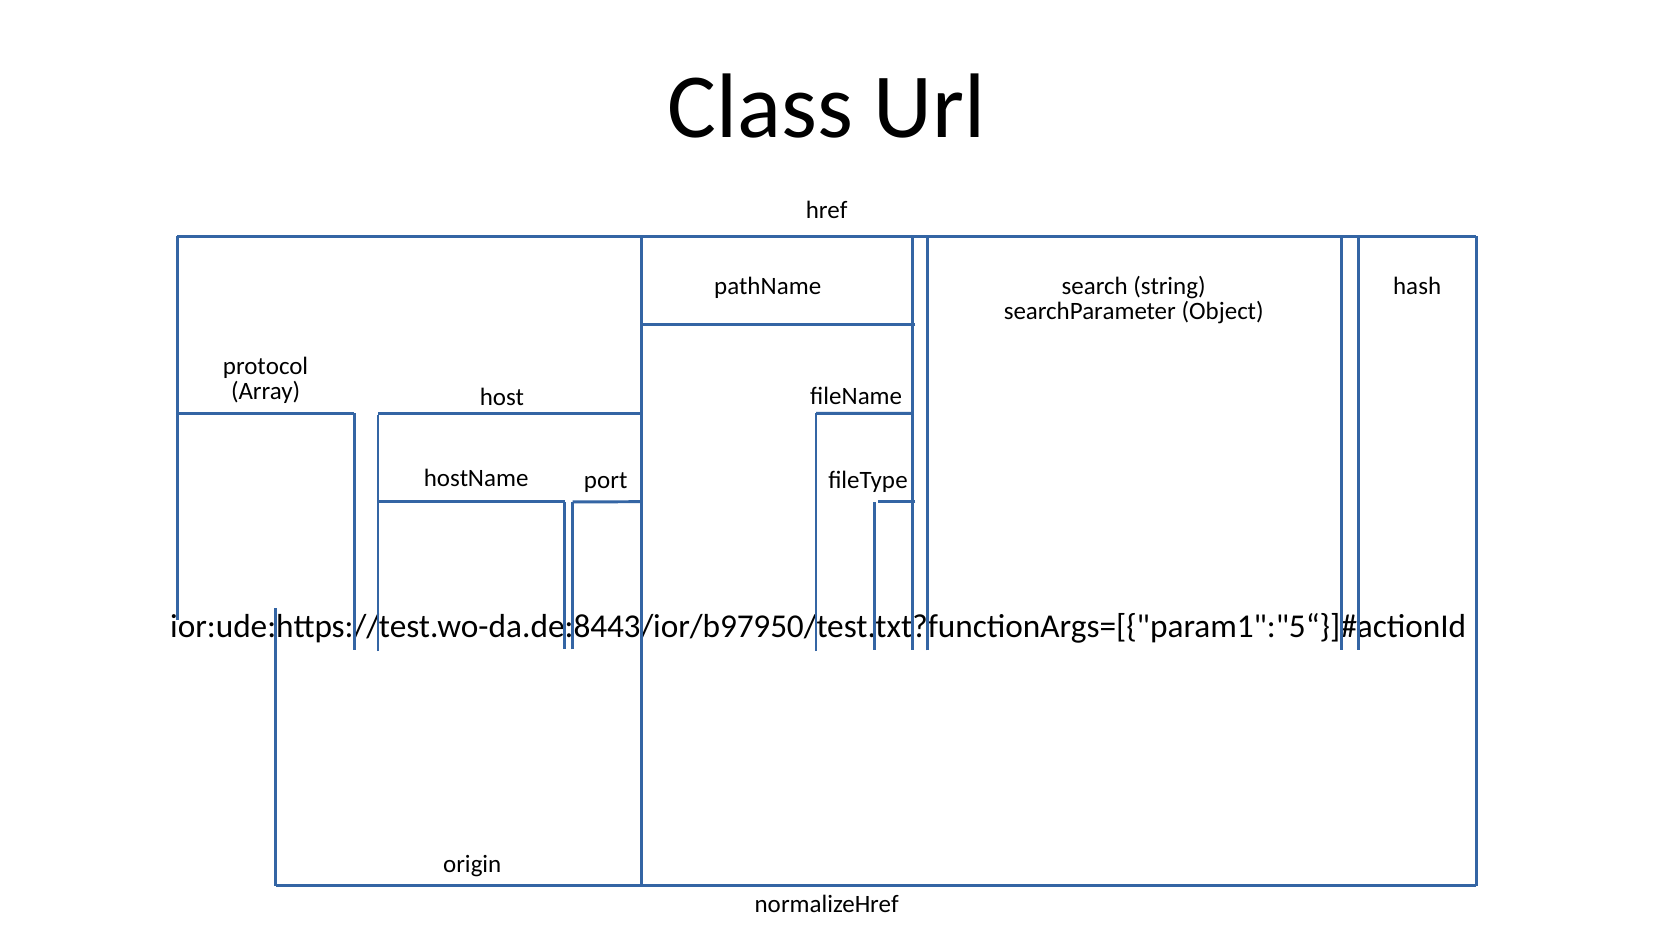

# Class Url
href
pathName
search (string)
searchParameter (Object)
hash
protocol
(Array)
fileName
host
hostName
port
fileType
ior:ude:https://test.wo-da.de:8443/ior/b97950/test.txt?functionArgs=[{"param1":"5“}]#actionId
origin
normalizeHref